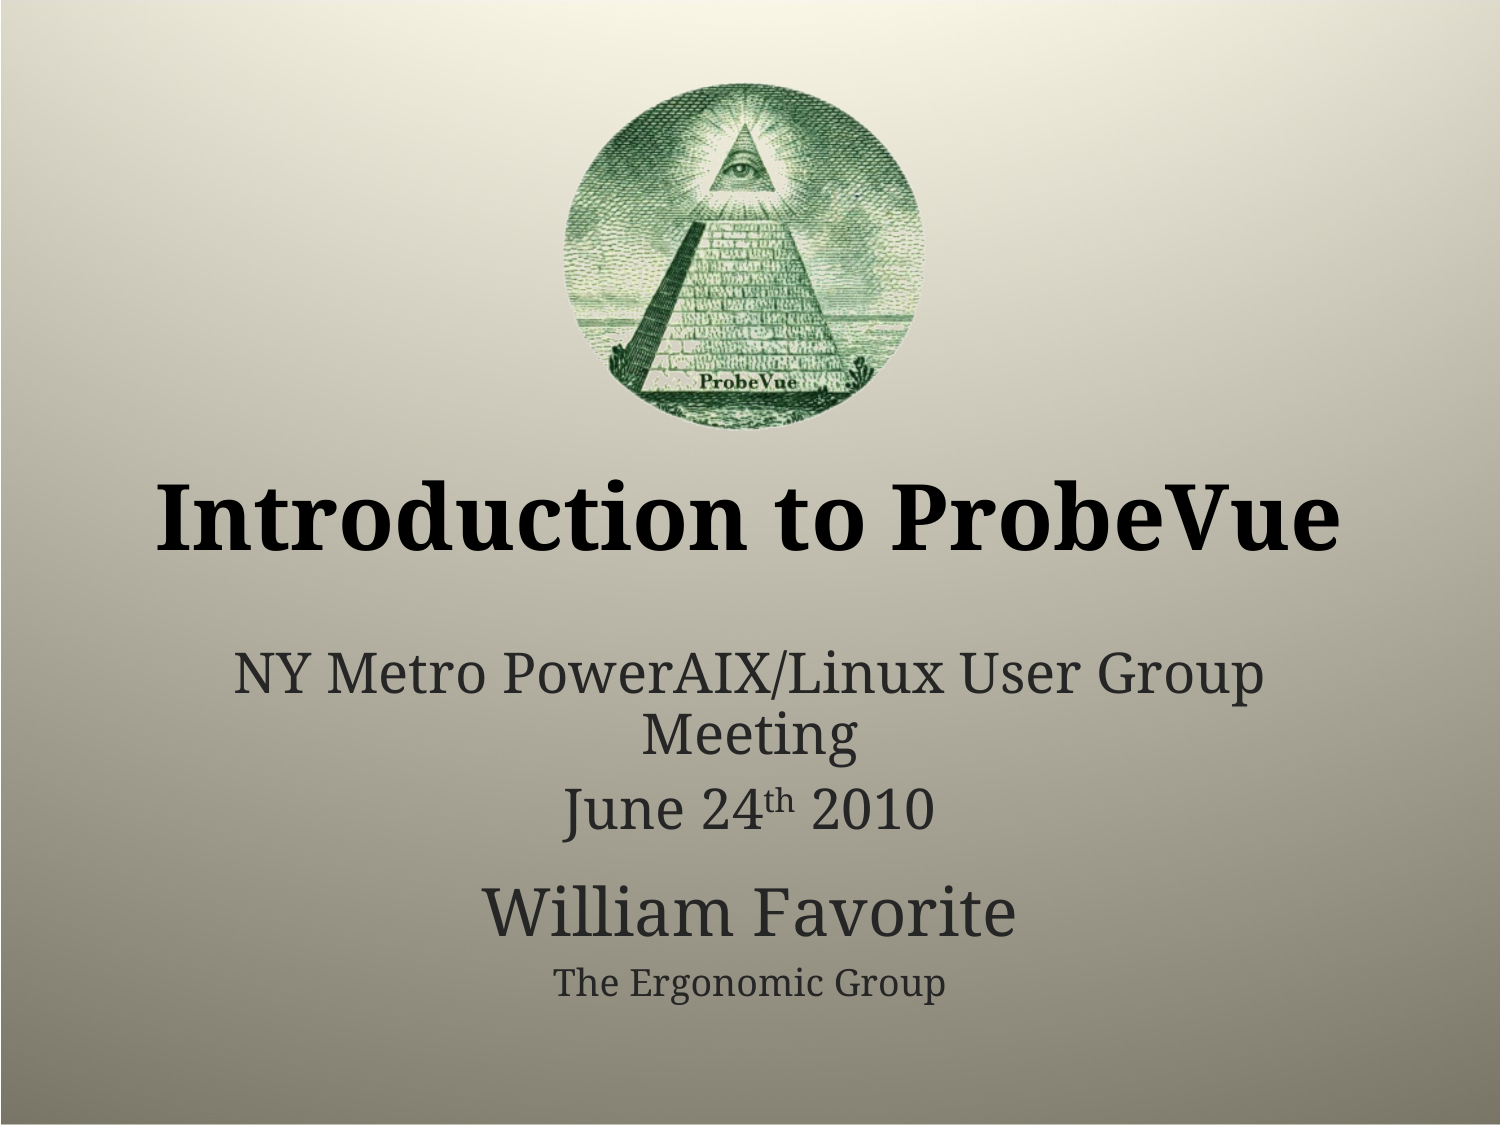

# Introduction to ProbeVue
NY Metro PowerAIX/Linux User Group Meeting
June 24th 2010
William Favorite
The Ergonomic Group